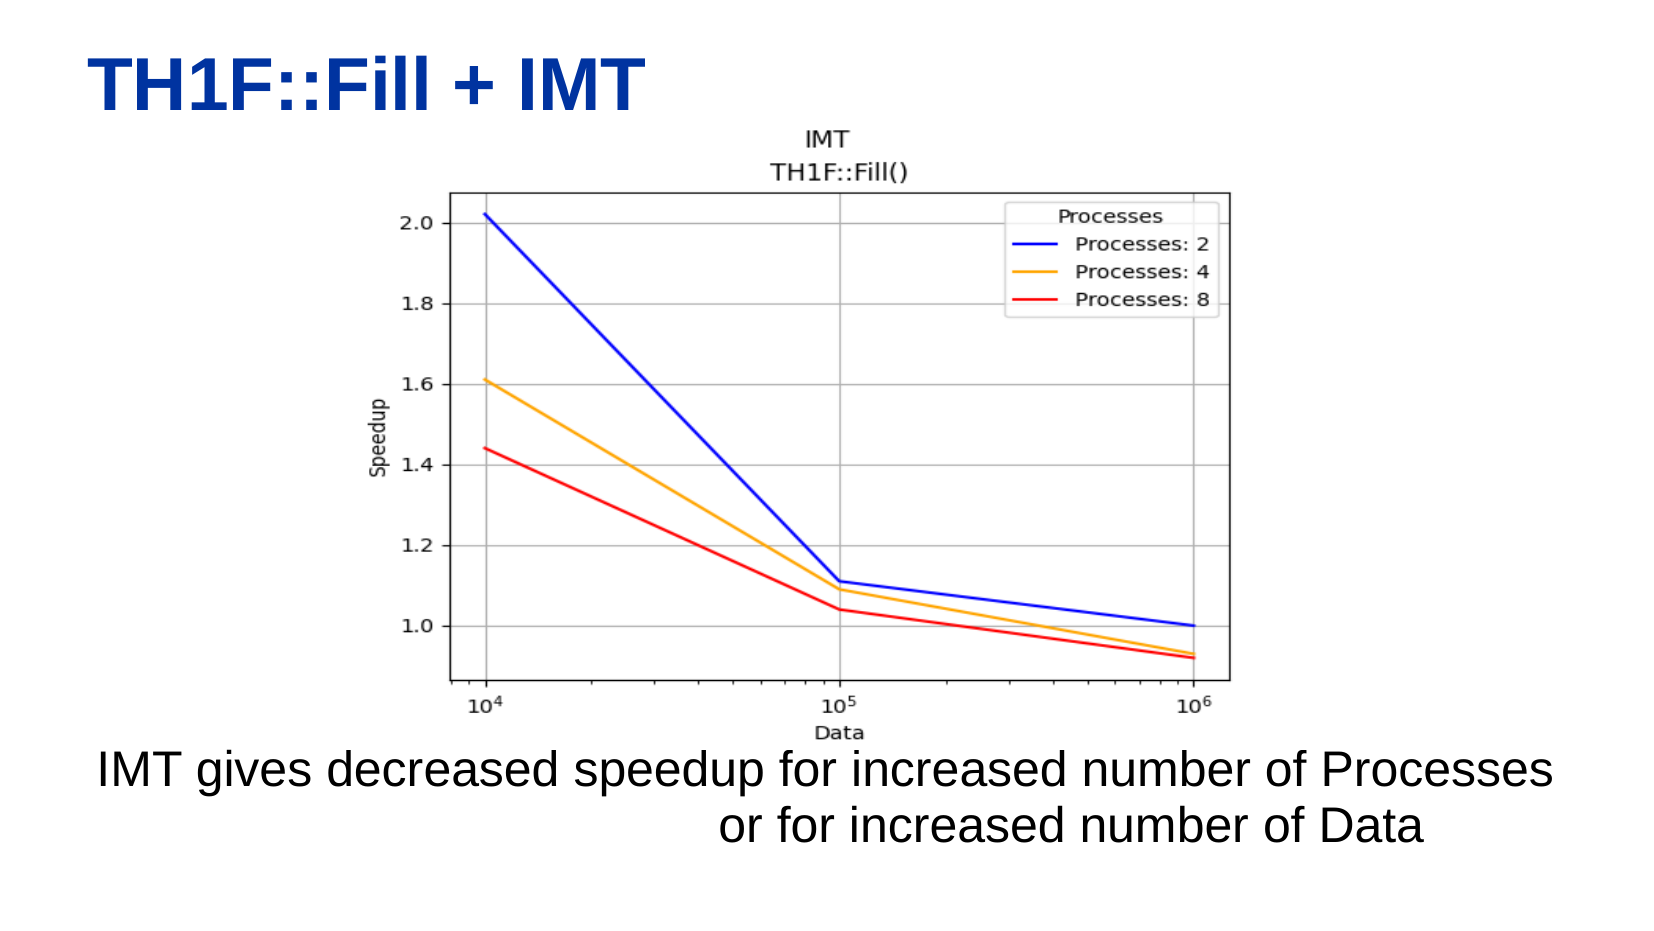

TH1F::Fill + IMT
# IMT gives decreased speedup for increased number of Processes
						 or for increased number of Data